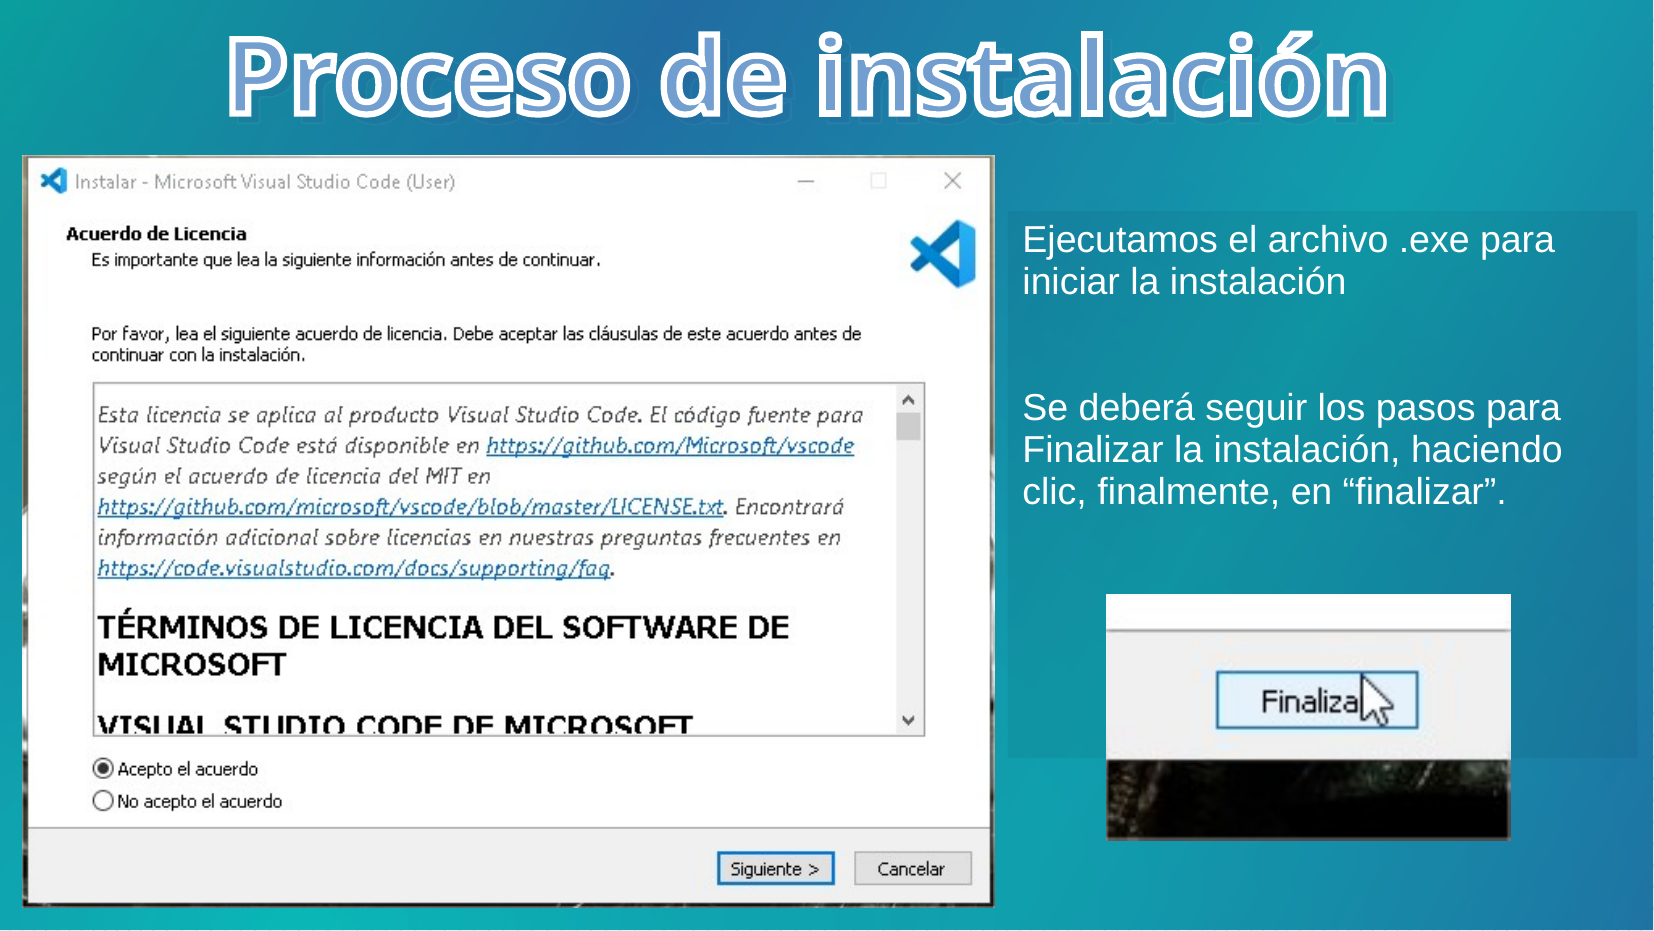

Proceso de instalación
Ejecutamos el archivo .exe para
iniciar la instalación
Se deberá seguir los pasos para
Finalizar la instalación, haciendo
clic, finalmente, en “finalizar”.